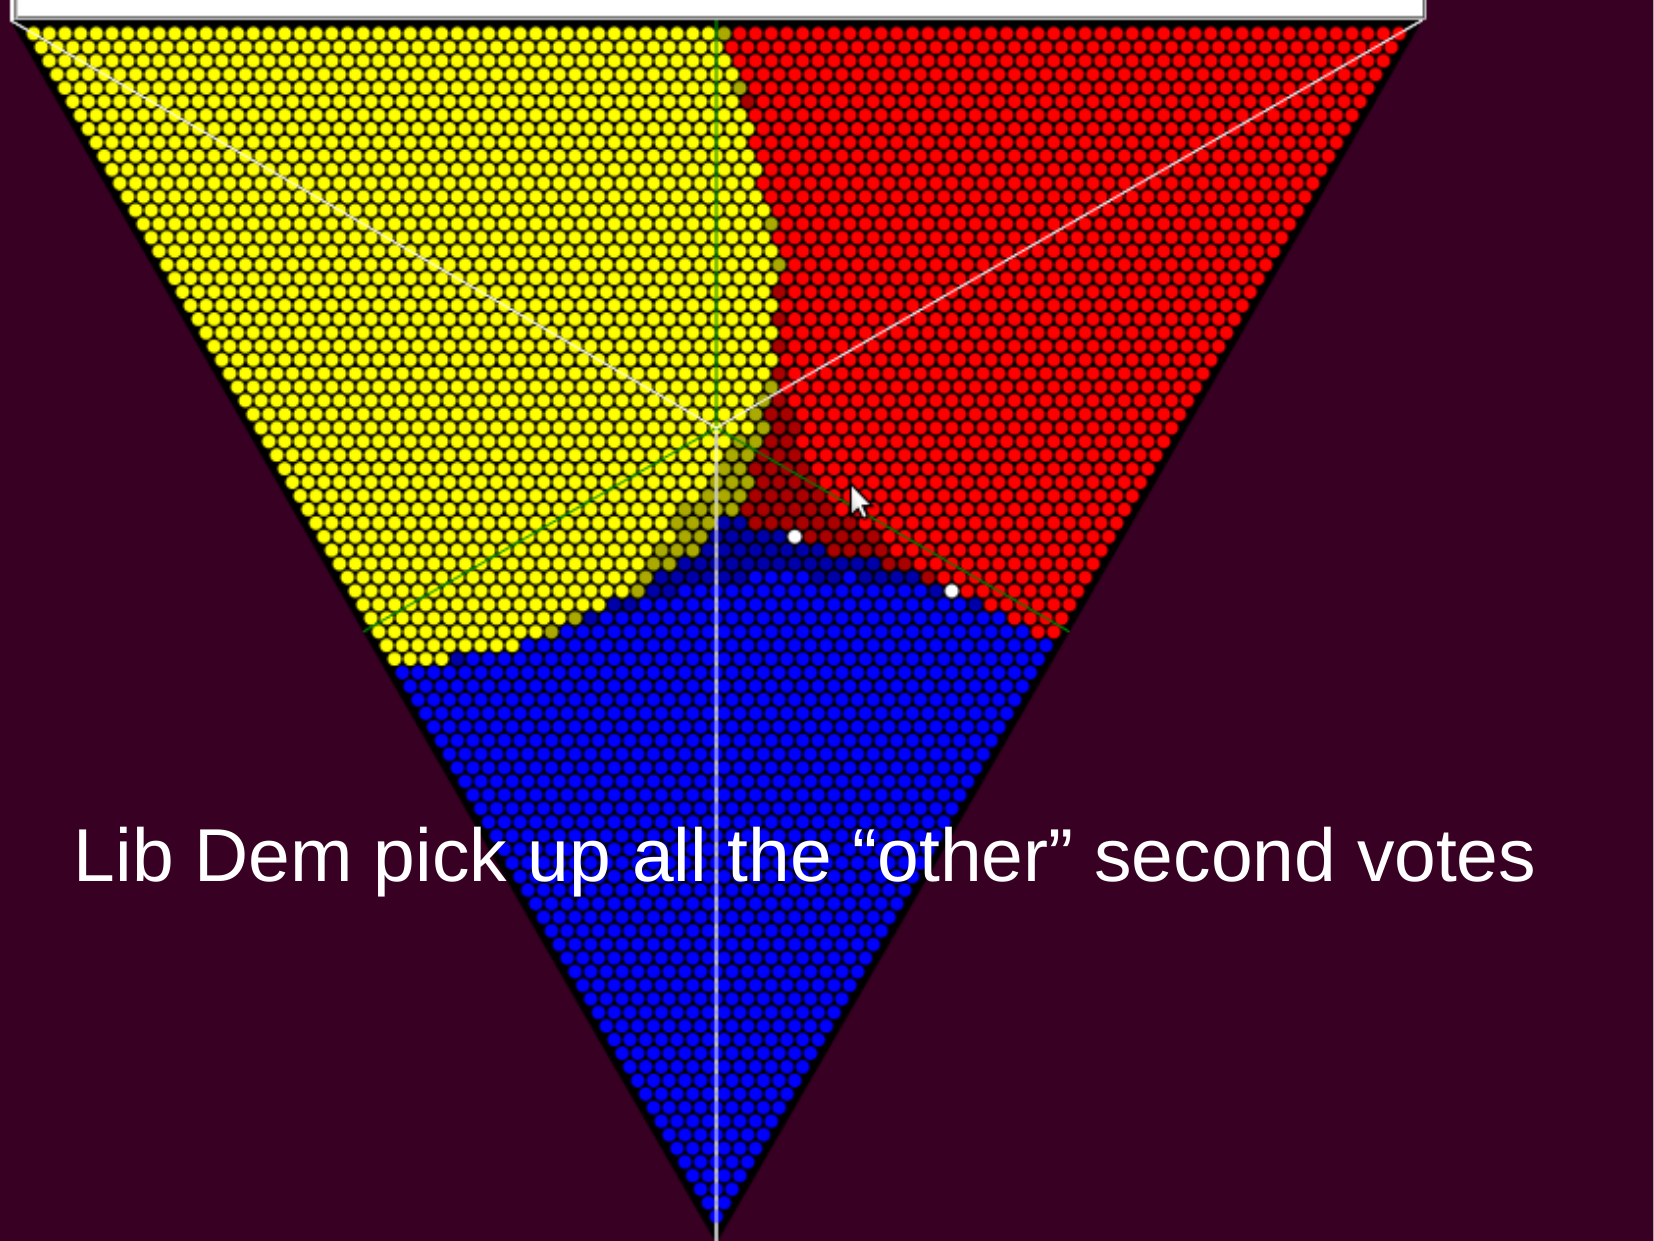

Lib Dem pick up all the “other” second votes